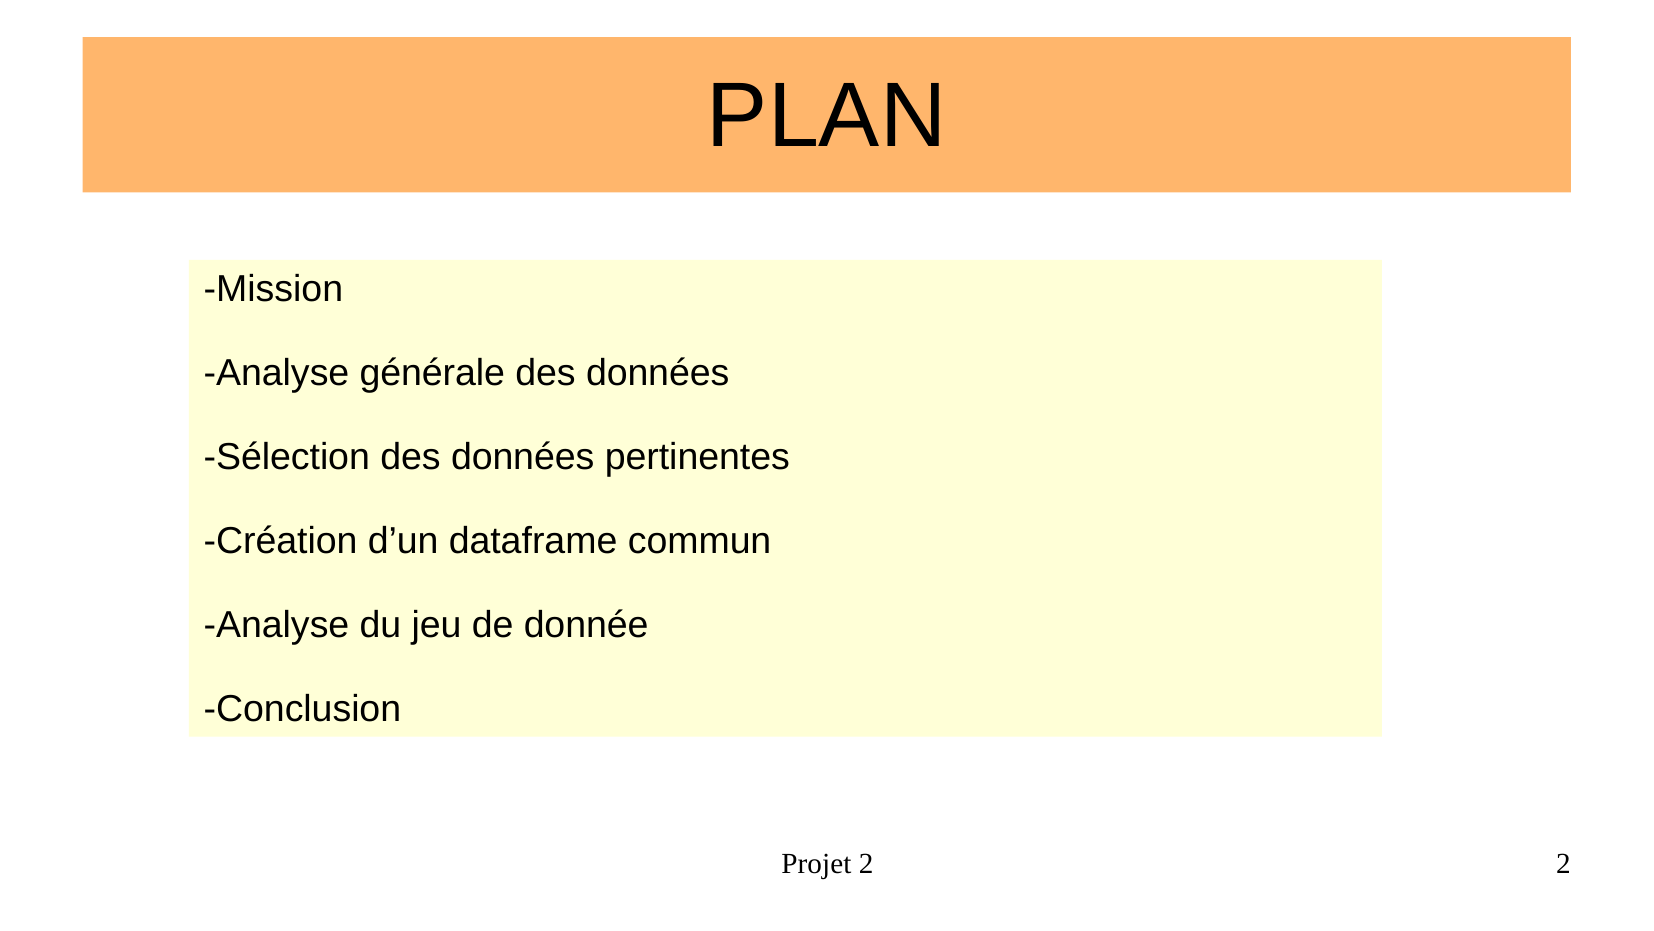

# PLAN
-Mission
-Analyse générale des données
-Sélection des données pertinentes
-Création d’un dataframe commun
-Analyse du jeu de donnée
-Conclusion
Projet 2
2